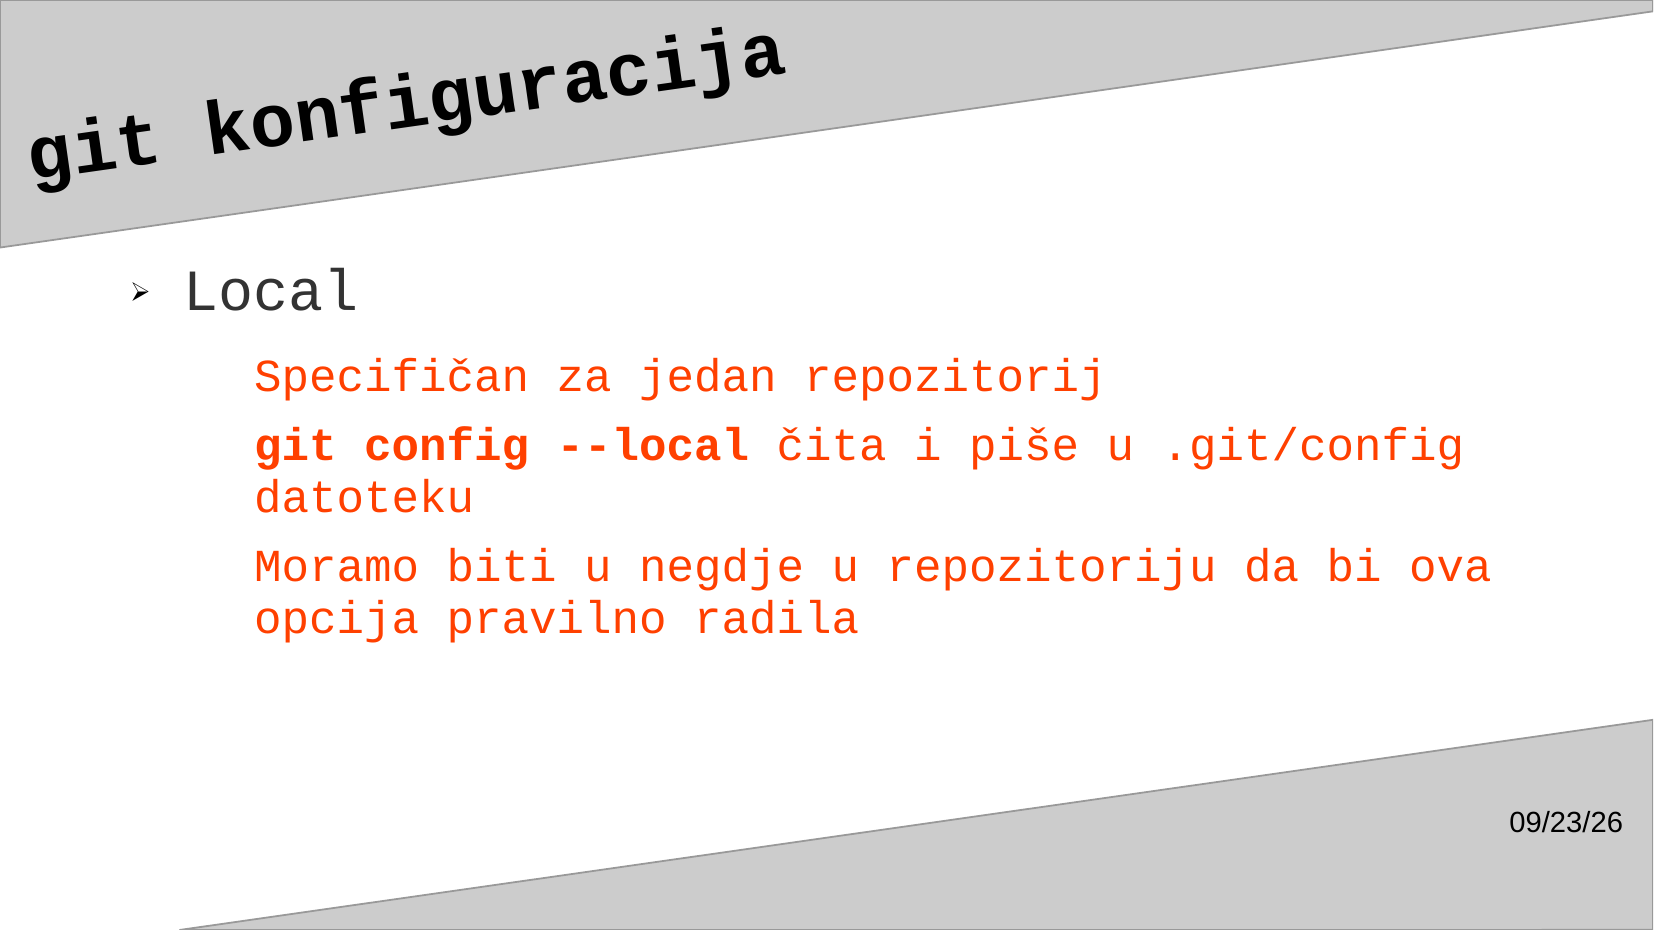

# git konfiguracija
Local
Specifičan za jedan repozitorij
git config --local čita i piše u .git/config datoteku
Moramo biti u negdje u repozitoriju da bi ova opcija pravilno radila
23